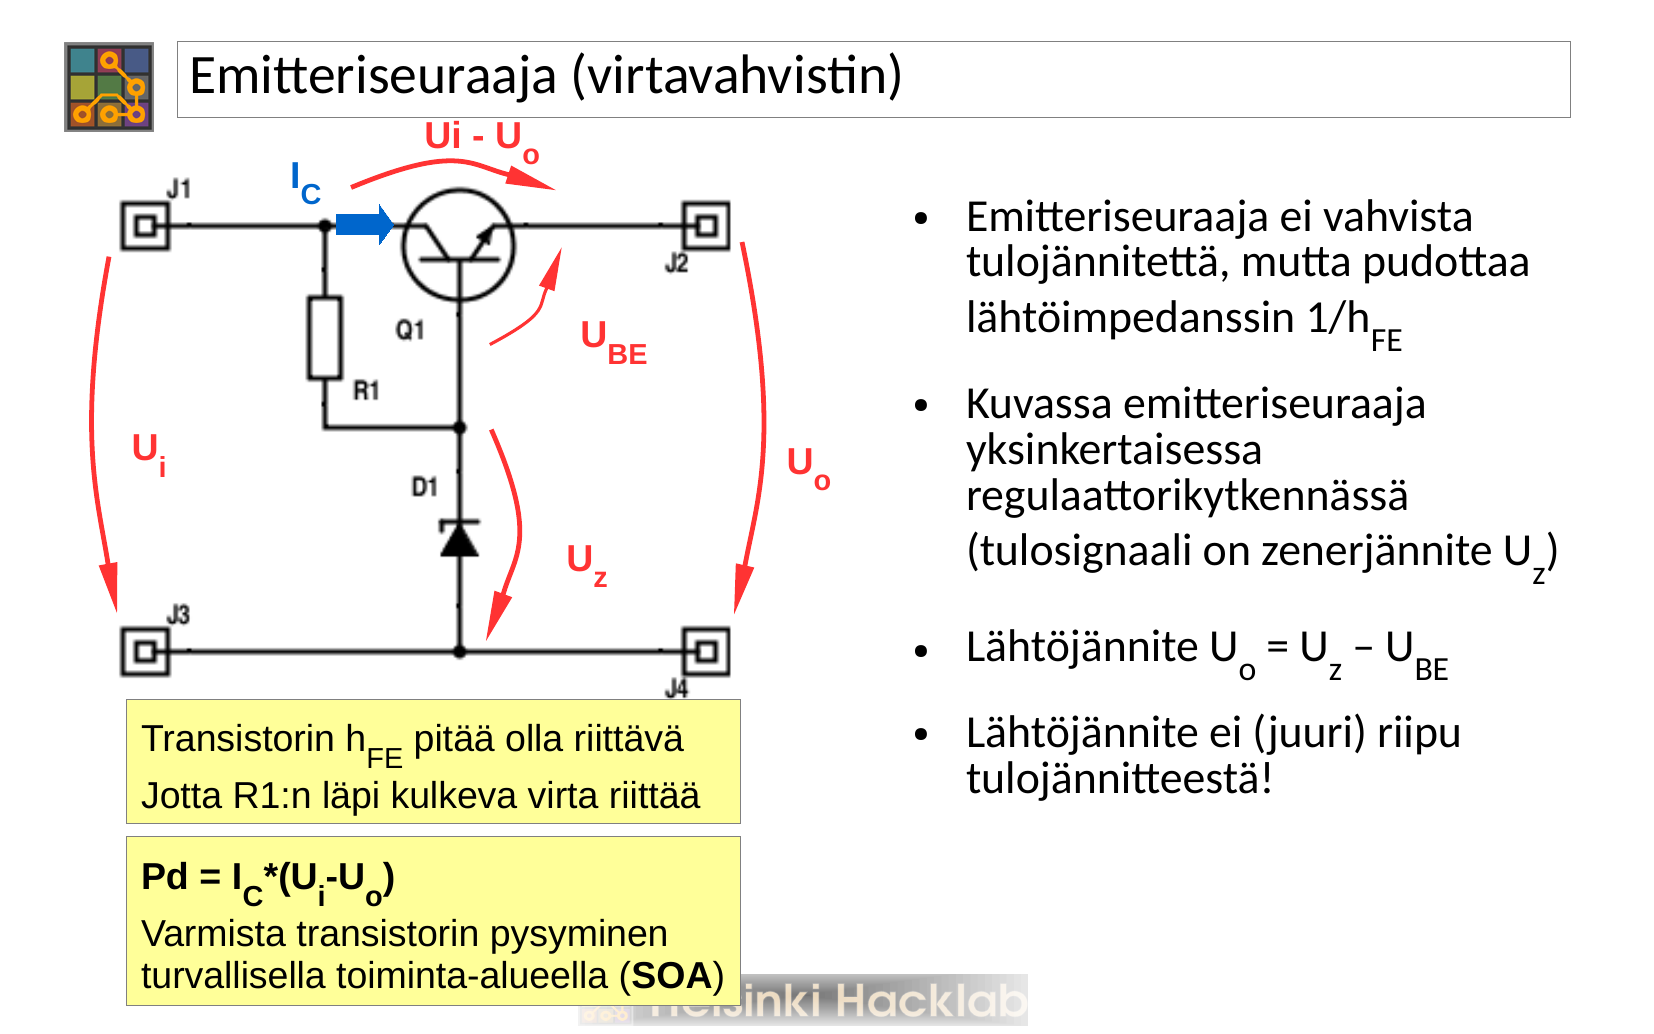

# Emitteriseuraaja (virtavahvistin)
Ui - Uo
IC
Emitteriseuraaja ei vahvista tulojännitettä, mutta pudottaa lähtöimpedanssin 1/hFE
Kuvassa emitteriseuraaja yksinkertaisessa regulaattorikytkennässä (tulosignaali on zenerjännite Uz)
Lähtöjännite Uo = Uz – UBE
Lähtöjännite ei (juuri) riipu tulojännitteestä!
Uo
UBE
Ui
Uz
Transistorin hFE pitää olla riittävä
Jotta R1:n läpi kulkeva virta riittää
Pd = IC*(Ui-Uo)
Varmista transistorin pysyminen
turvallisella toiminta-alueella (SOA)